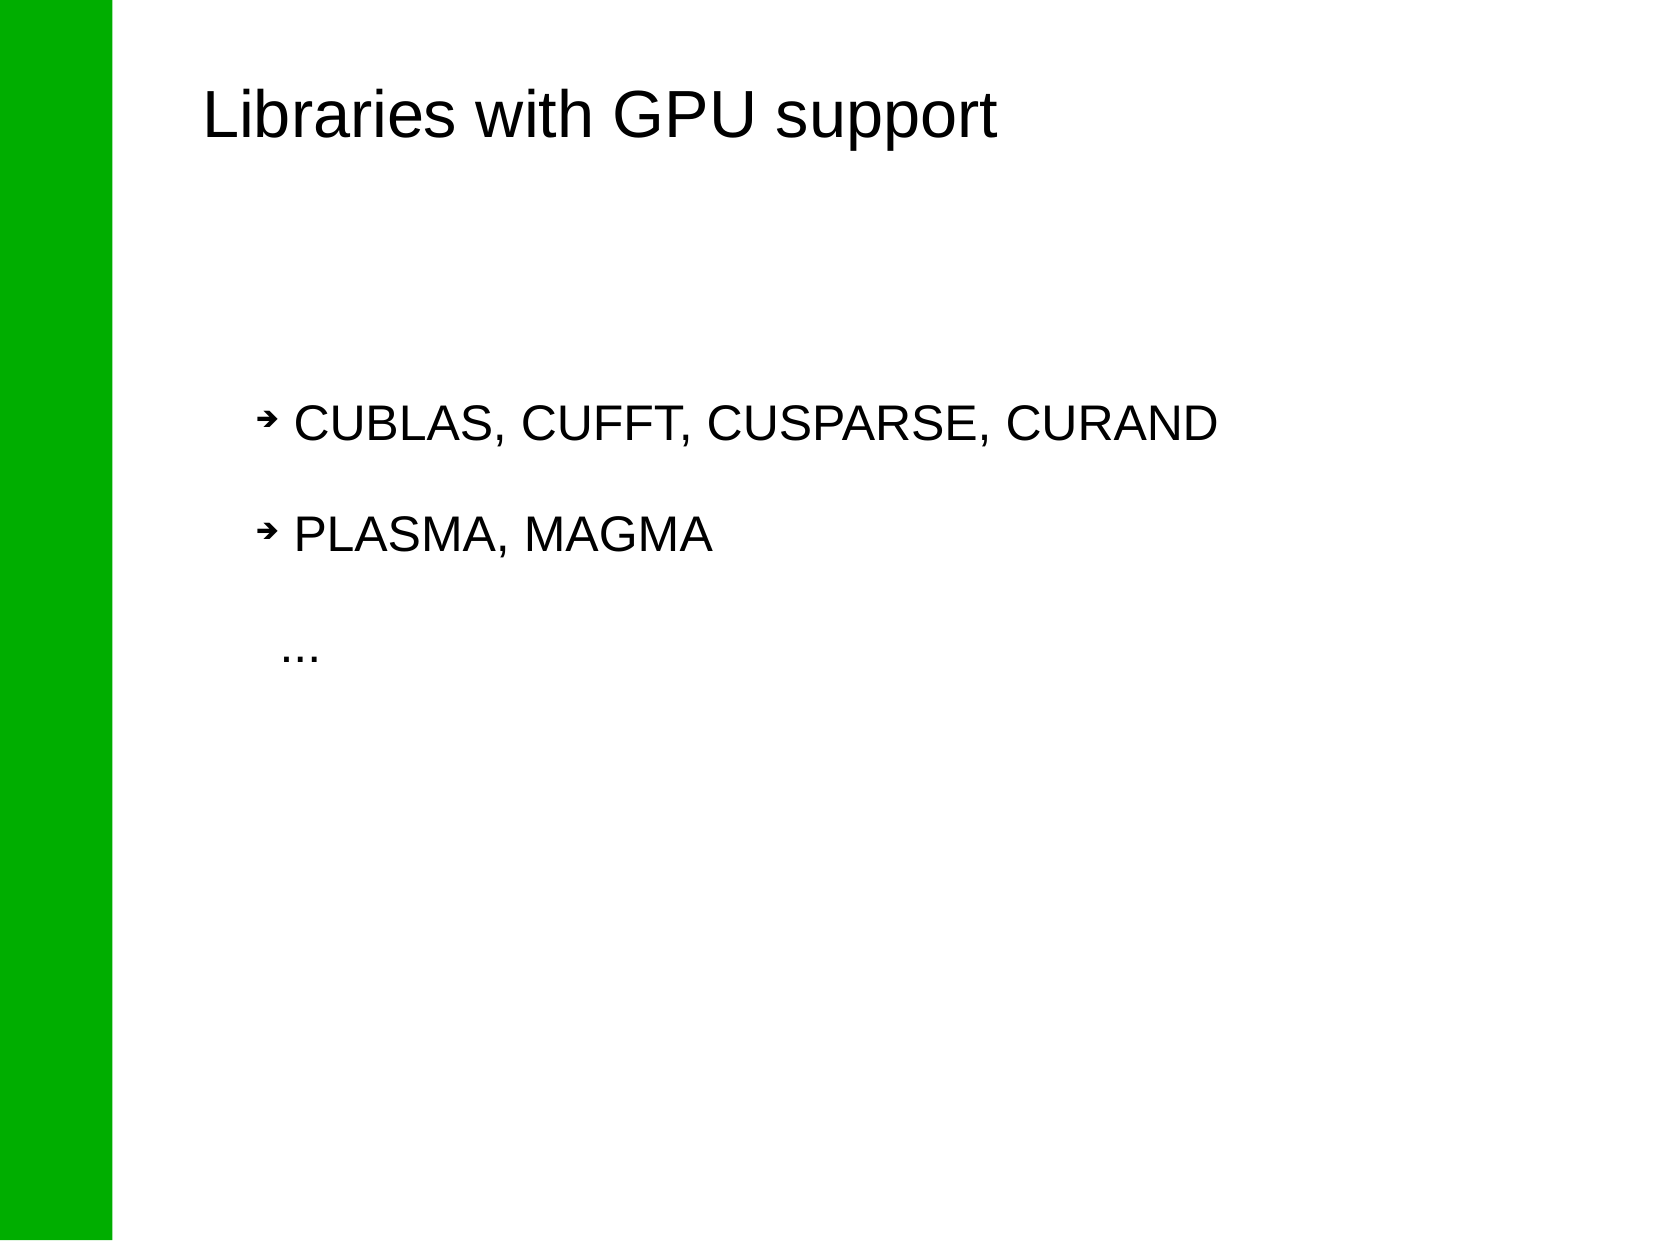

Libraries with GPU support
 CUBLAS, CUFFT, CUSPARSE, CURAND
 PLASMA, MAGMA
...